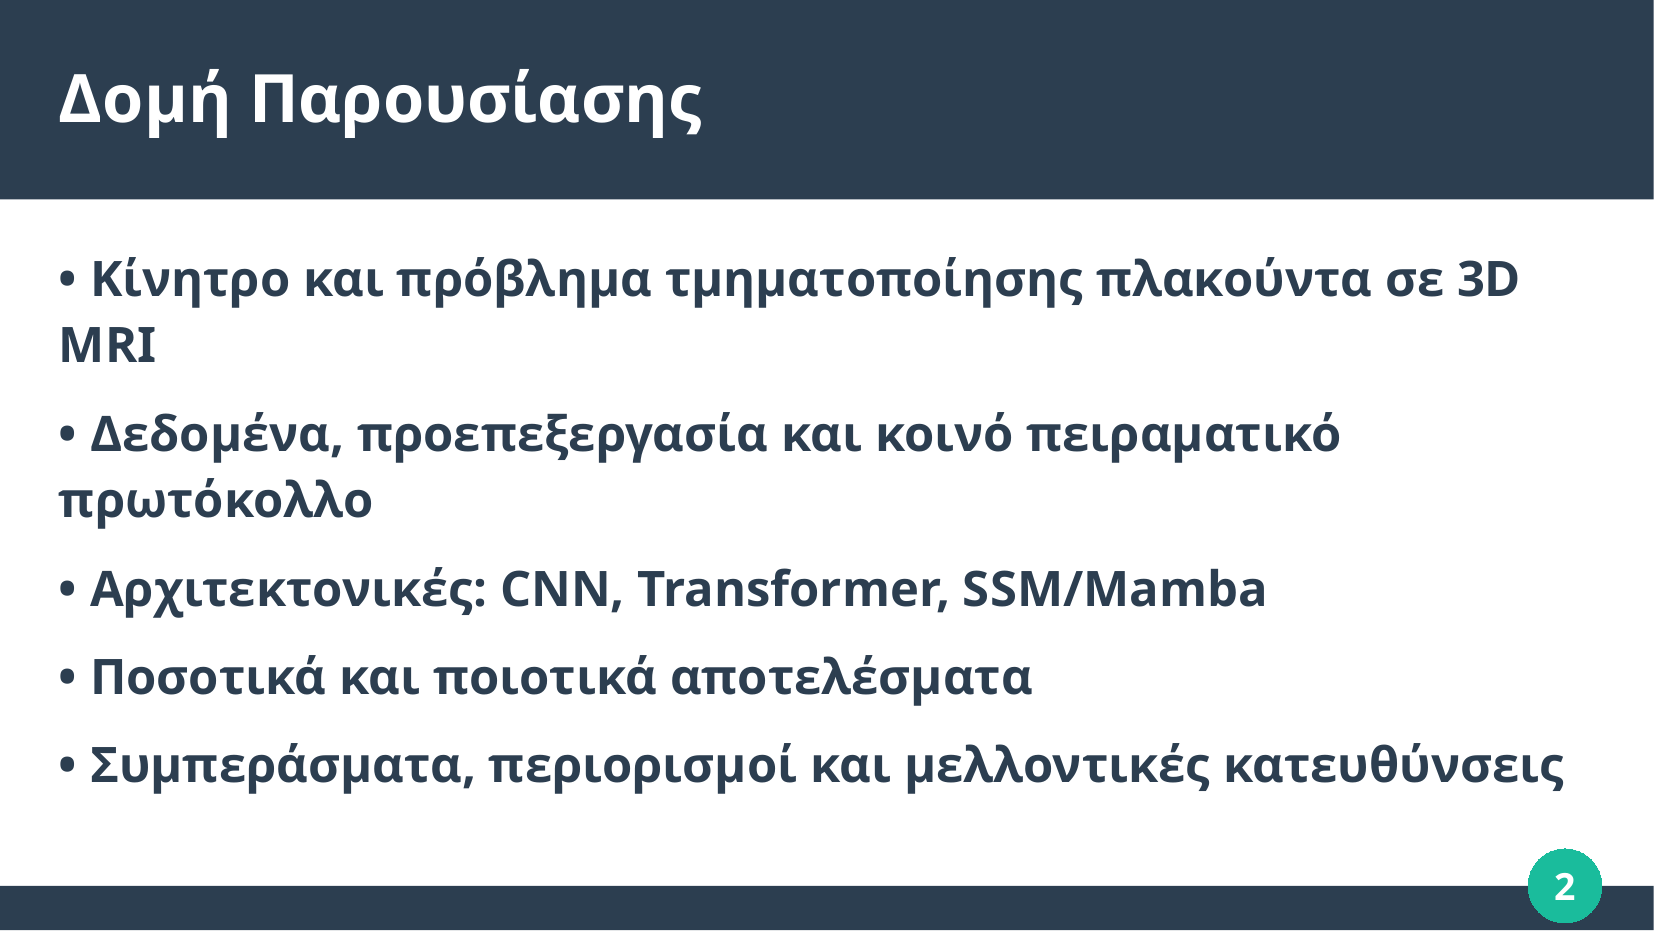

# Δομή Παρουσίασης
• Κίνητρο και πρόβλημα τμηματοποίησης πλακούντα σε 3D MRI
• Δεδομένα, προεπεξεργασία και κοινό πειραματικό πρωτόκολλο
• Αρχιτεκτονικές: CNN, Transformer, SSM/Mamba
• Ποσοτικά και ποιοτικά αποτελέσματα
• Συμπεράσματα, περιορισμοί και μελλοντικές κατευθύνσεις
2